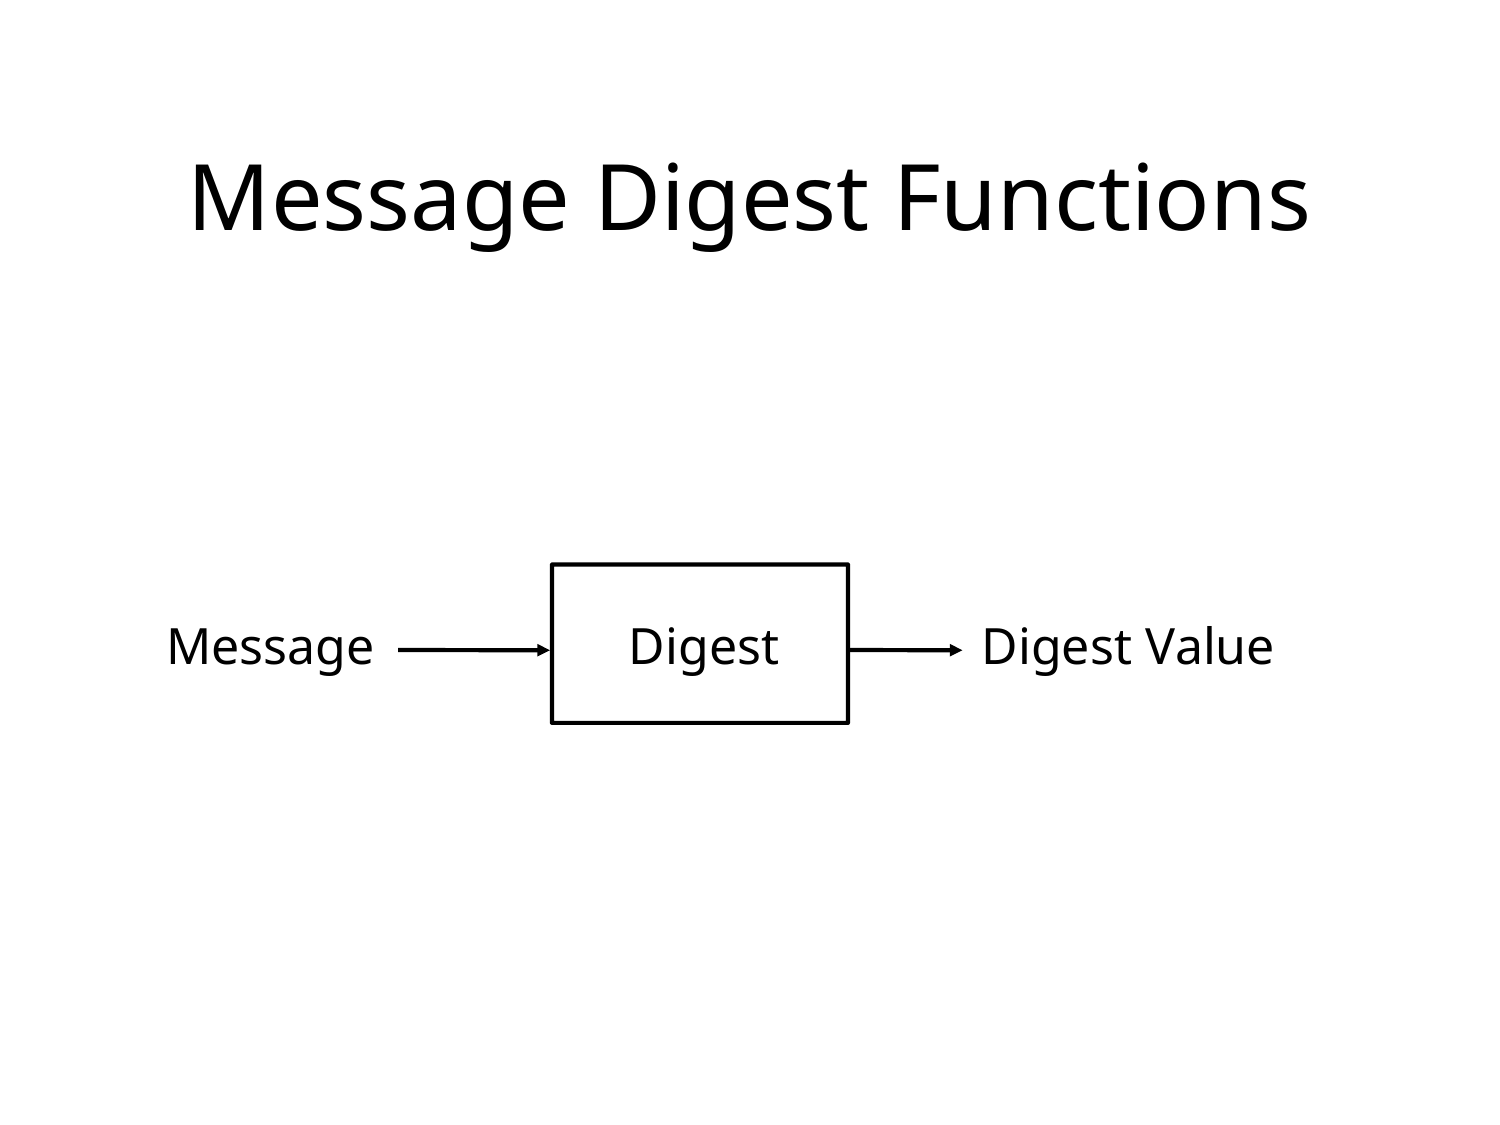

# Message Digest Functions
Message
Digest
Digest Value